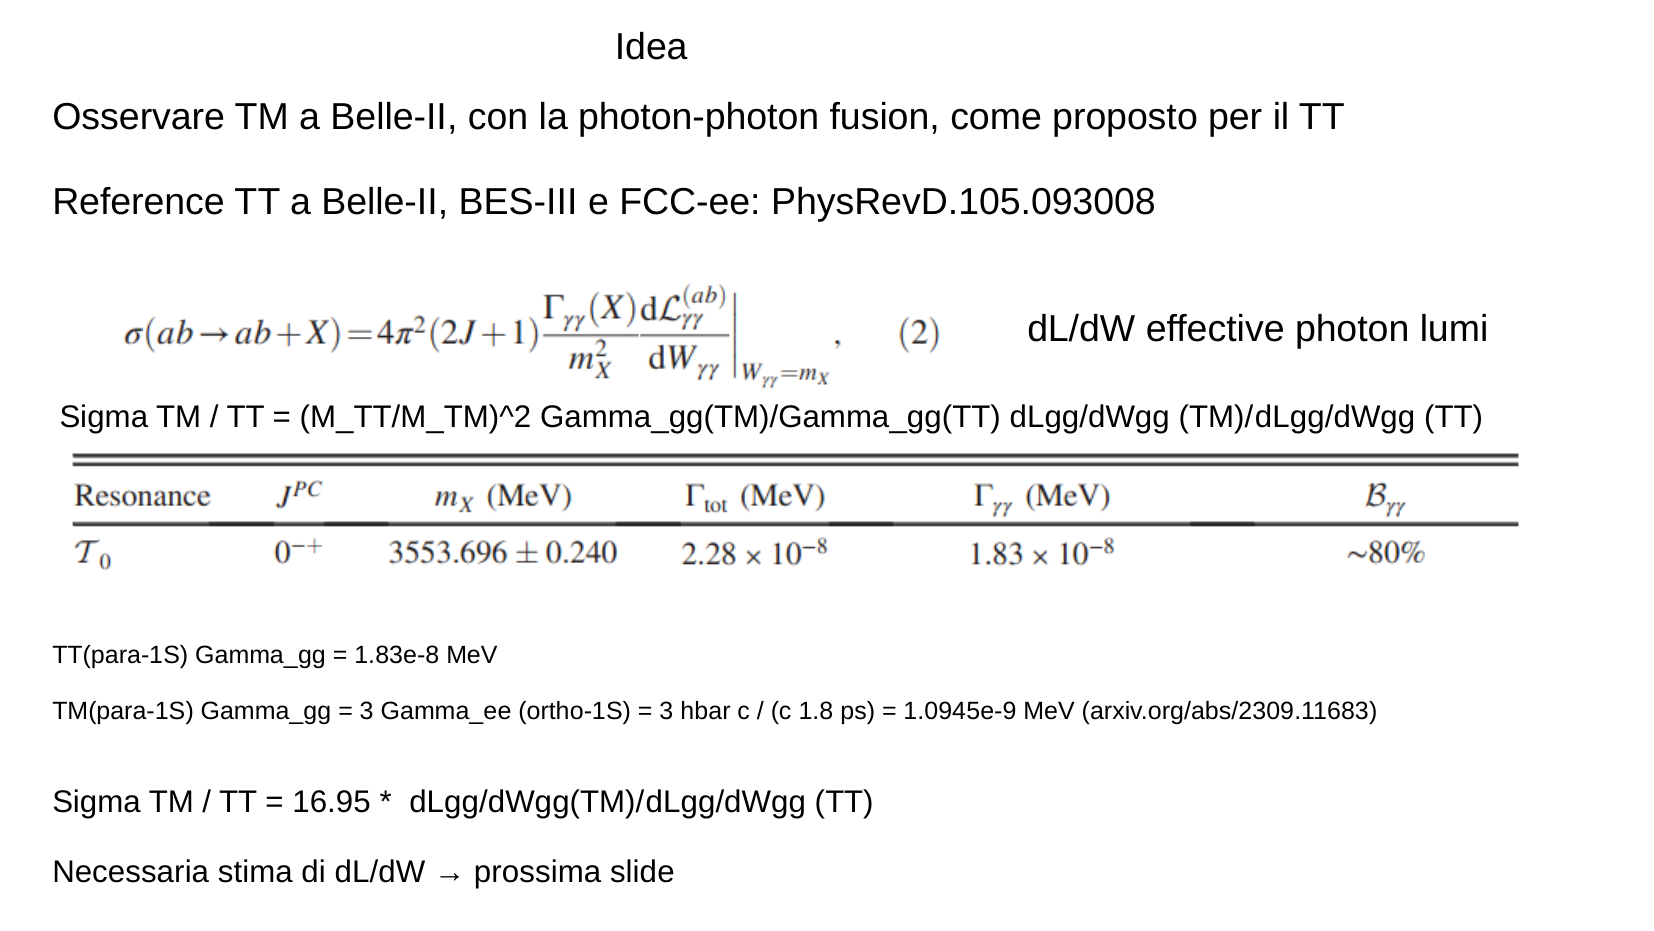

Idea
Osservare TM a Belle-II, con la photon-photon fusion, come proposto per il TT
Reference TT a Belle-II, BES-III e FCC-ee: PhysRevD.105.093008
dL/dW effective photon lumi
Sigma TM / TT = (M_TT/M_TM)^2 Gamma_gg(TM)/Gamma_gg(TT) dLgg/dWgg (TM)/dLgg/dWgg (TT)
TT(para-1S) Gamma_gg = 1.83e-8 MeV
TM(para-1S) Gamma_gg = 3 Gamma_ee (ortho-1S) = 3 hbar c / (c 1.8 ps) = 1.0945e-9 MeV (arxiv.org/abs/2309.11683)
Sigma TM / TT = 16.95 * dLgg/dWgg(TM)/dLgg/dWgg (TT)
Necessaria stima di dL/dW → prossima slide